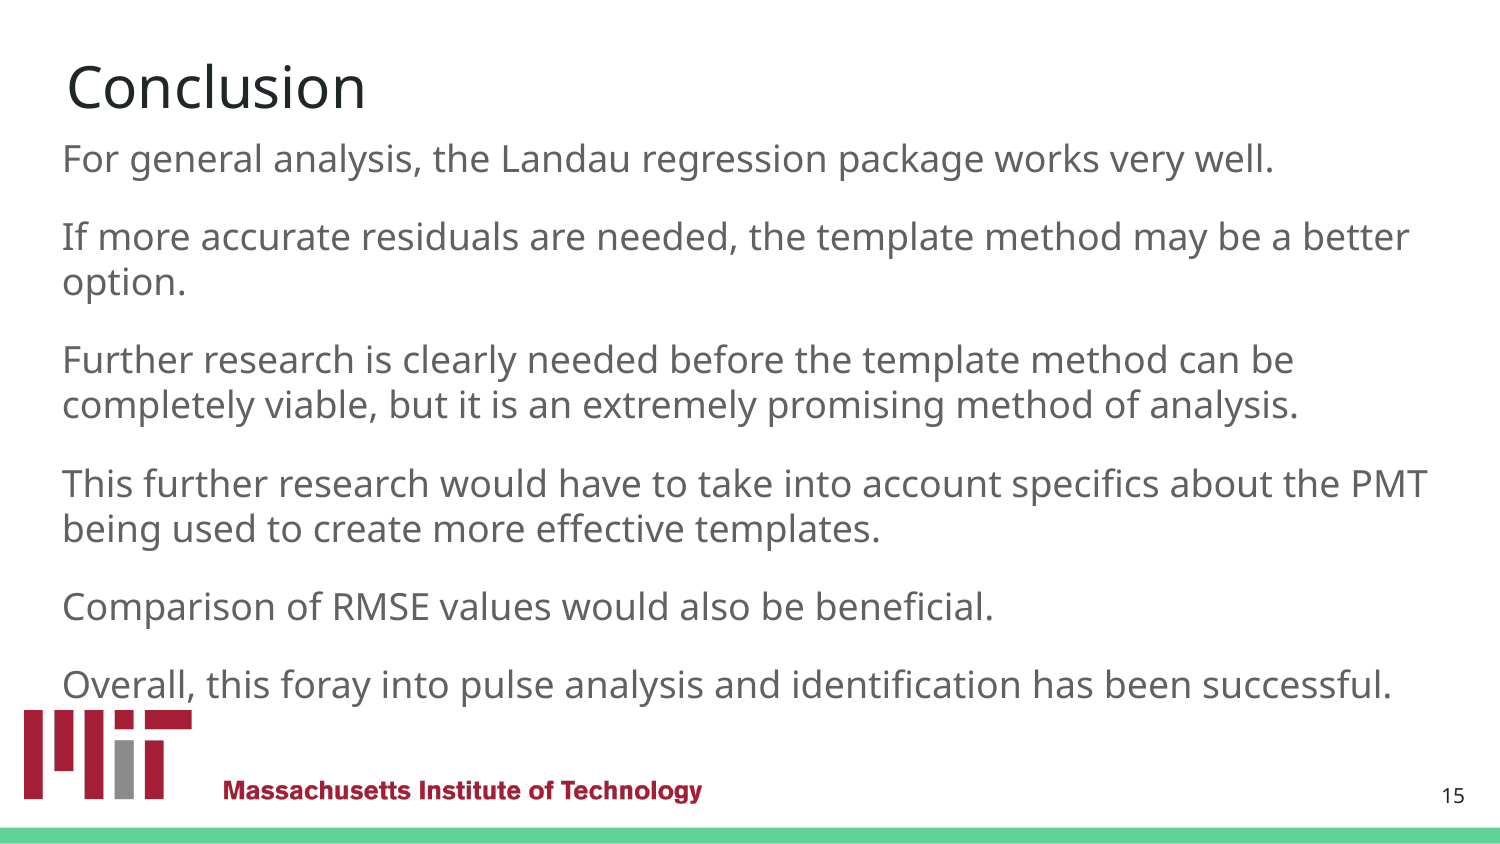

# Conclusion
For general analysis, the Landau regression package works very well.
If more accurate residuals are needed, the template method may be a better option.
Further research is clearly needed before the template method can be completely viable, but it is an extremely promising method of analysis.
This further research would have to take into account specifics about the PMT being used to create more effective templates.
Comparison of RMSE values would also be beneficial.
Overall, this foray into pulse analysis and identification has been successful.